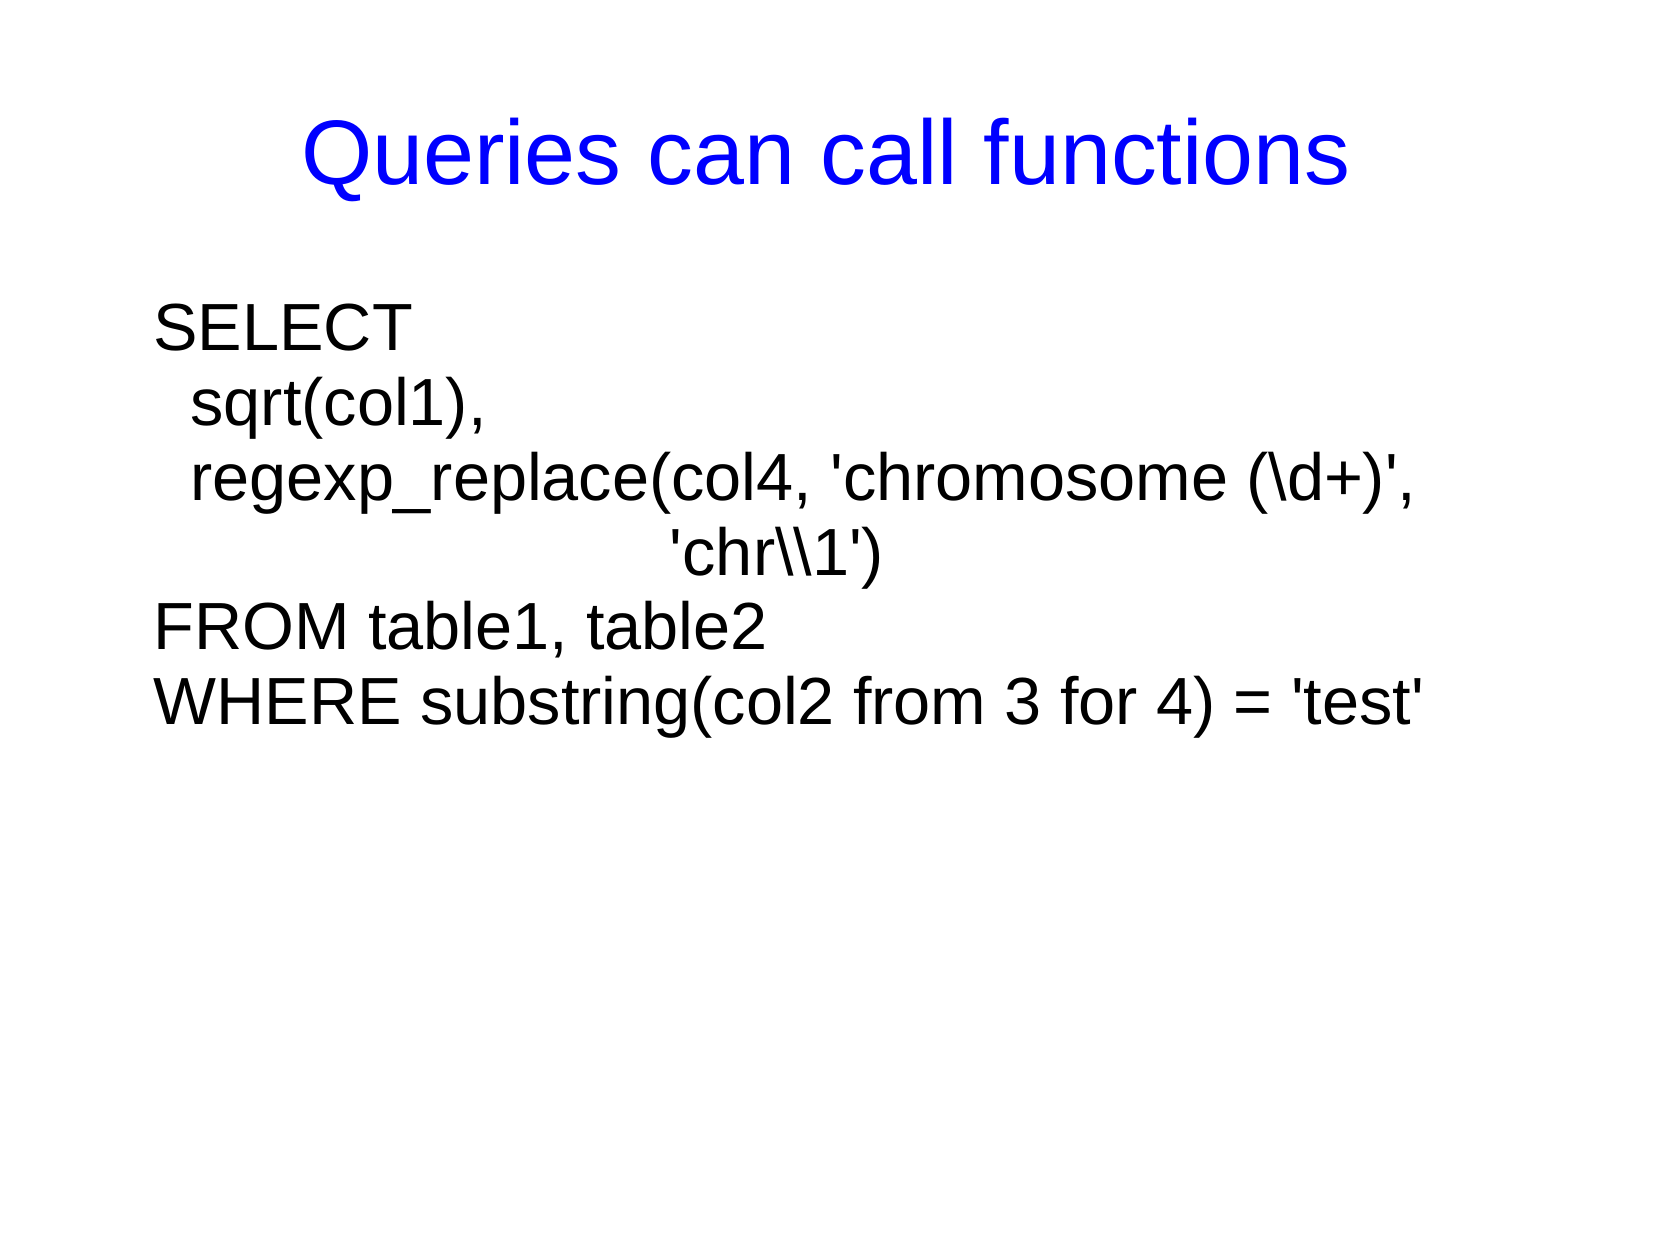

# Queries can call functions
SELECT
 sqrt(col1),
 regexp_replace(col4, 'chromosome (\d+)', 'chr\\1')
FROM table1, table2
WHERE substring(col2 from 3 for 4) = 'test'